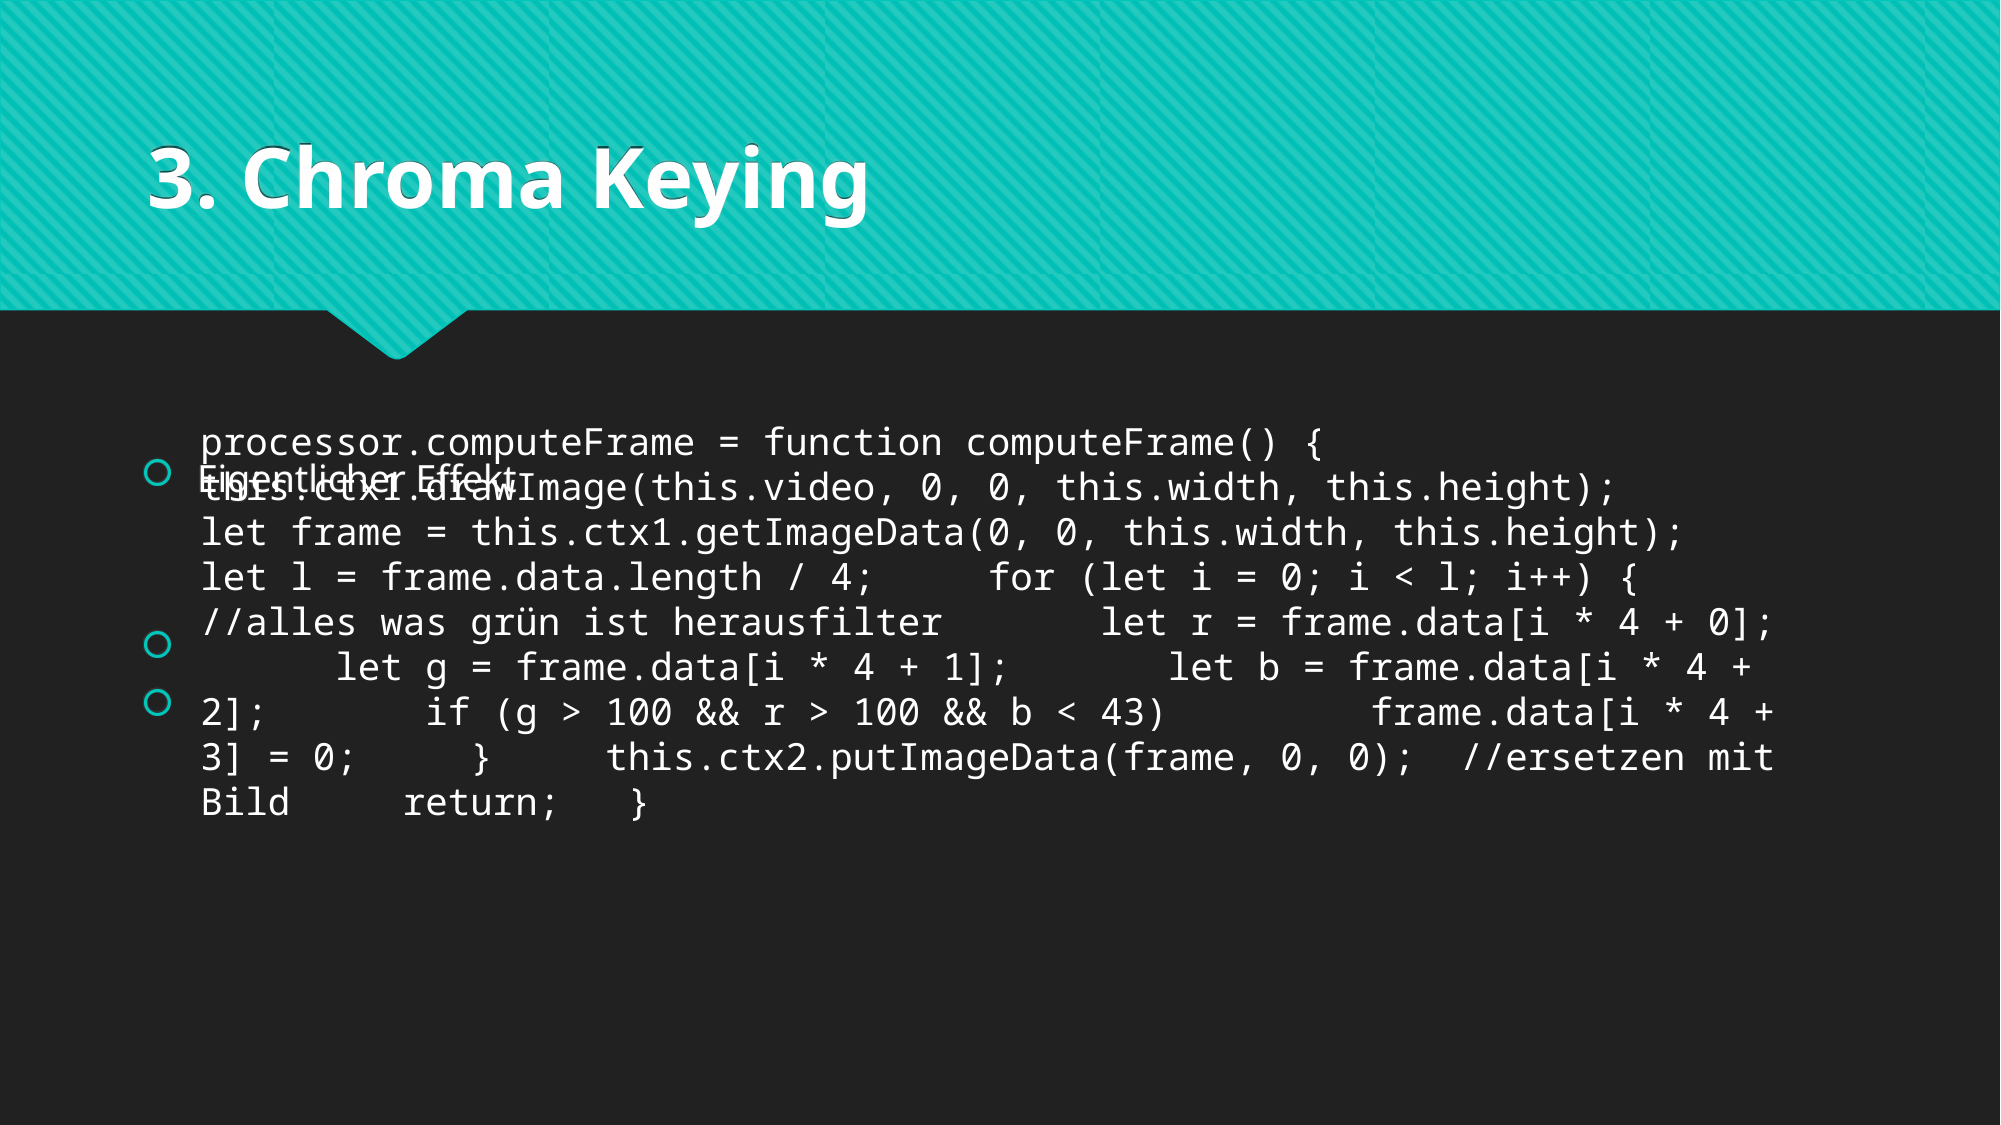

# 3. Chroma Keying
processor.computeFrame = function computeFrame() {     this.ctx1.drawImage(this.video, 0, 0, this.width, this.height);     let frame = this.ctx1.getImageData(0, 0, this.width, this.height);     let l = frame.data.length / 4;     for (let i = 0; i < l; i++) {  //alles was grün ist herausfilter       let r = frame.data[i * 4 + 0];       let g = frame.data[i * 4 + 1];       let b = frame.data[i * 4 + 2];       if (g > 100 && r > 100 && b < 43)         frame.data[i * 4 + 3] = 0;     }     this.ctx2.putImageData(frame, 0, 0);  //ersetzen mit Bild     return;   }
Eigentlicher Effekt